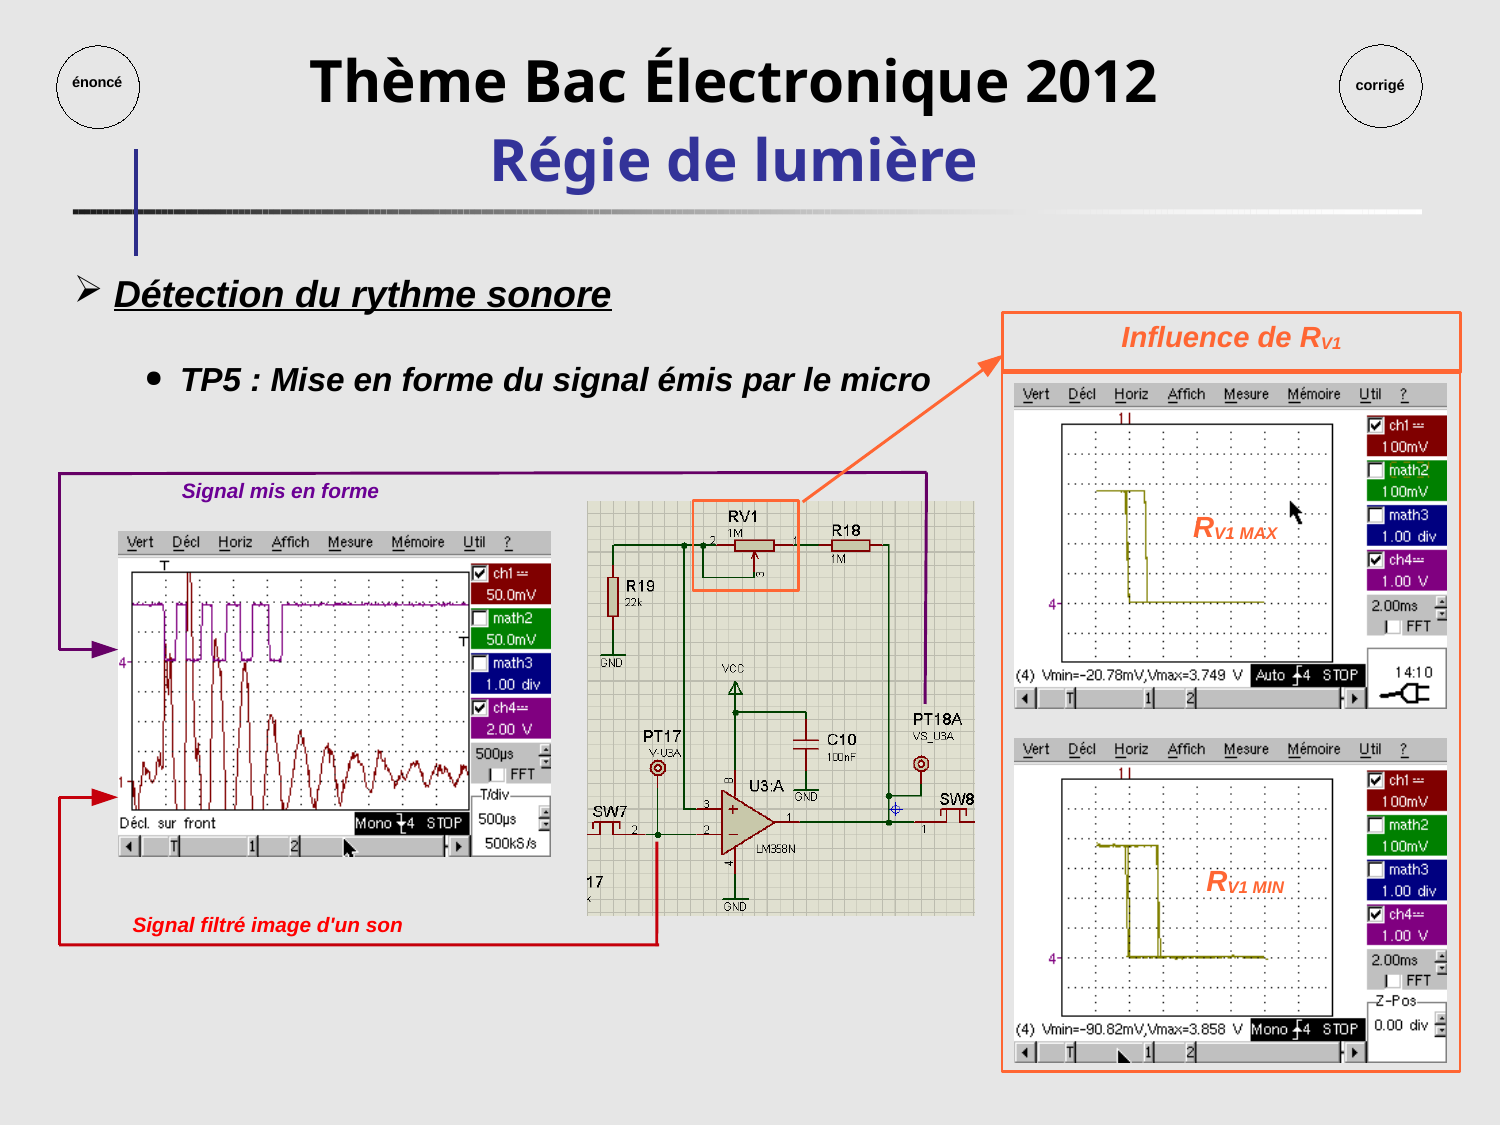

Thème Bac Électronique 2012
Régie de lumière
corrigé
énoncé
 Détection du rythme sonore
Influence de RV1
TP5 : Mise en forme du signal émis par le micro
RV1 MAX
RV1 MIN
Signal mis en forme
Signal filtré image d'un son